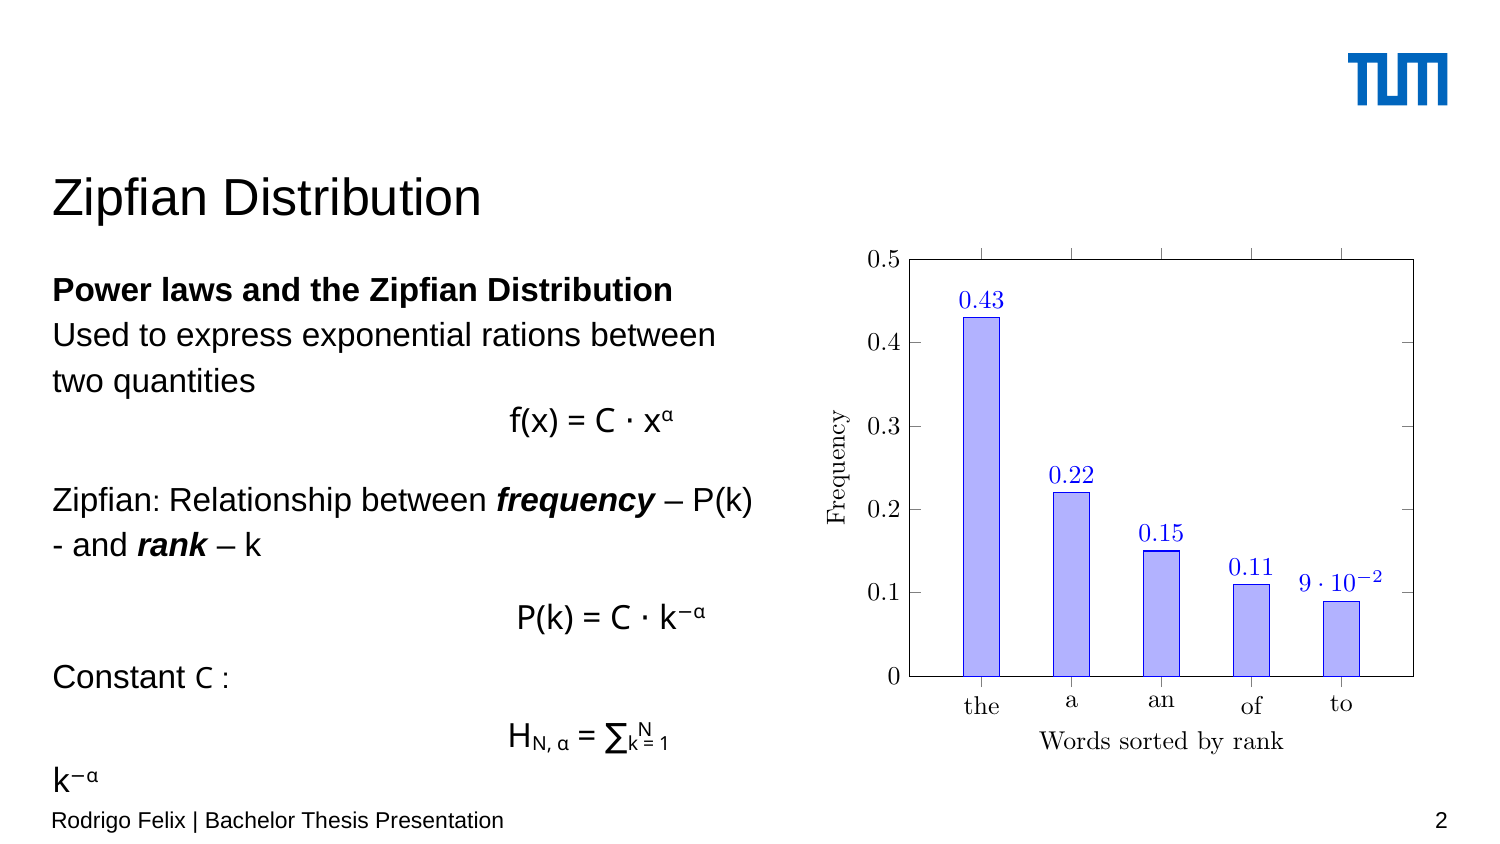

Zipfian Distribution
# Power laws and the Zipfian Distribution
Used to express exponential rations between two quantities
 f(x) = C ⋅ xα
Zipfian: Relationship between frequency – P(k) - and rank – k
 P(k) = C ⋅ k−α
Constant C :
 HN, α = ∑k = 1 N k−α
Rodrigo Felix | Bachelor Thesis Presentation
2